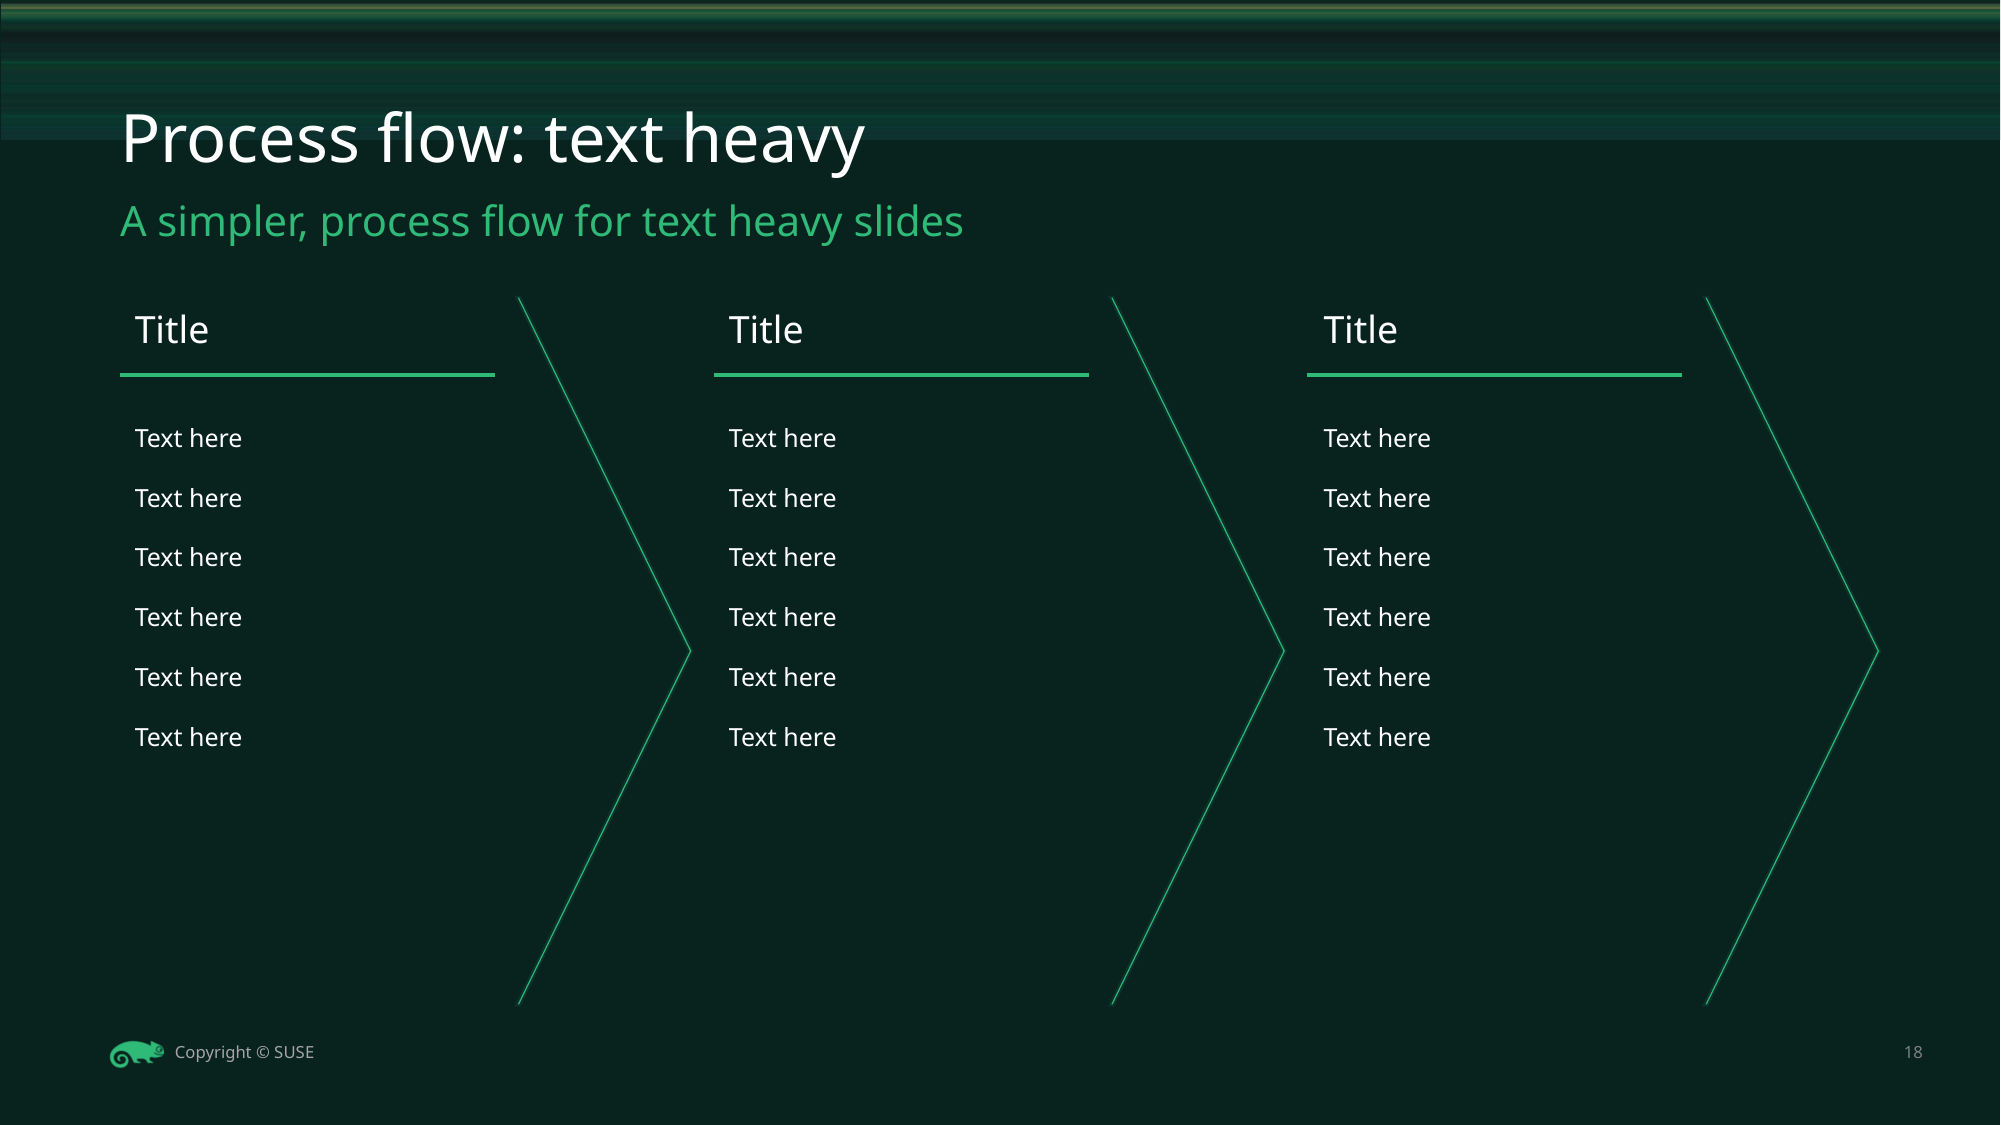

Process flow: text heavy
# A simpler, process flow for text heavy slides
Title
Title
Title
Text here
Text here
Text here
Text here
Text here
Text here
Text here
Text here
Text here
Text here
Text here
Text here
Text here
Text here
Text here
Text here
Text here
Text here